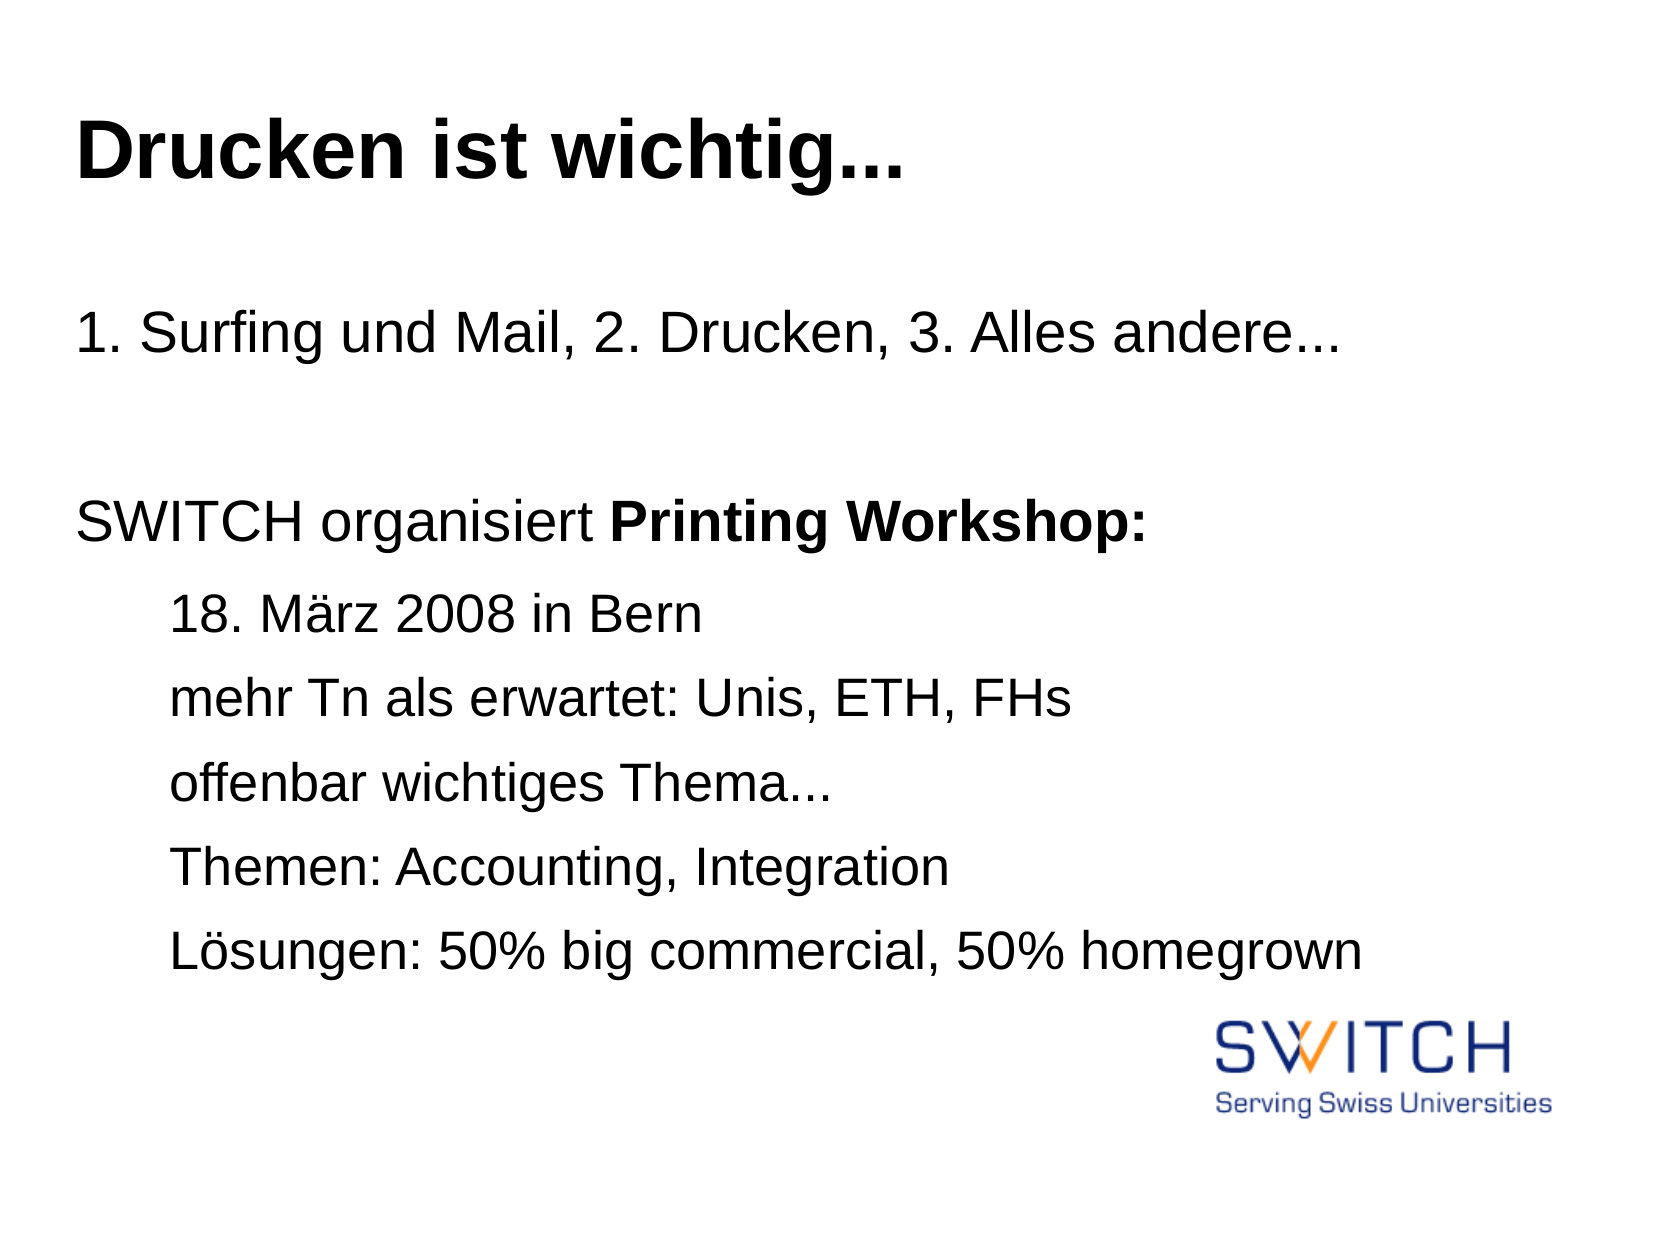

# Drucken ist wichtig...
1. Surfing und Mail, 2. Drucken, 3. Alles andere...
SWITCH organisiert Printing Workshop:
18. März 2008 in Bern
mehr Tn als erwartet: Unis, ETH, FHs
offenbar wichtiges Thema...
Themen: Accounting, Integration
Lösungen: 50% big commercial, 50% homegrown